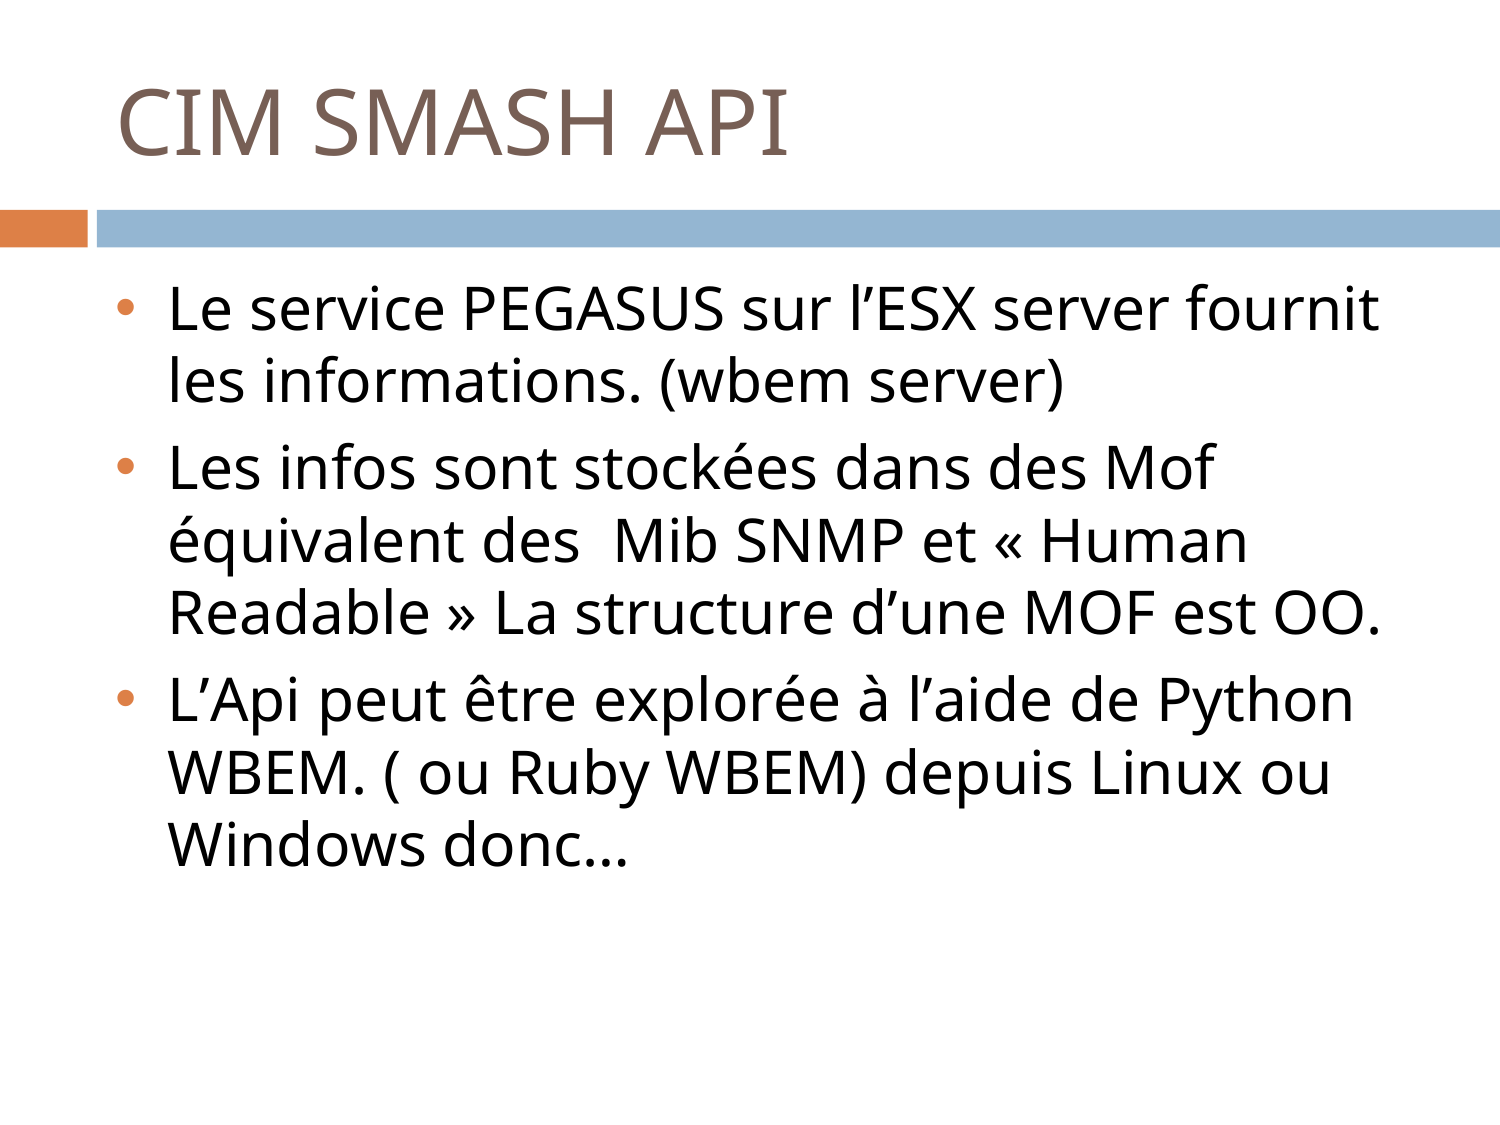

# CIM SMASH API
Le service PEGASUS sur l’ESX server fournit les informations. (wbem server)
Les infos sont stockées dans des Mof équivalent des Mib SNMP et « Human Readable » La structure d’une MOF est OO.
L’Api peut être explorée à l’aide de Python WBEM. ( ou Ruby WBEM) depuis Linux ou Windows donc…